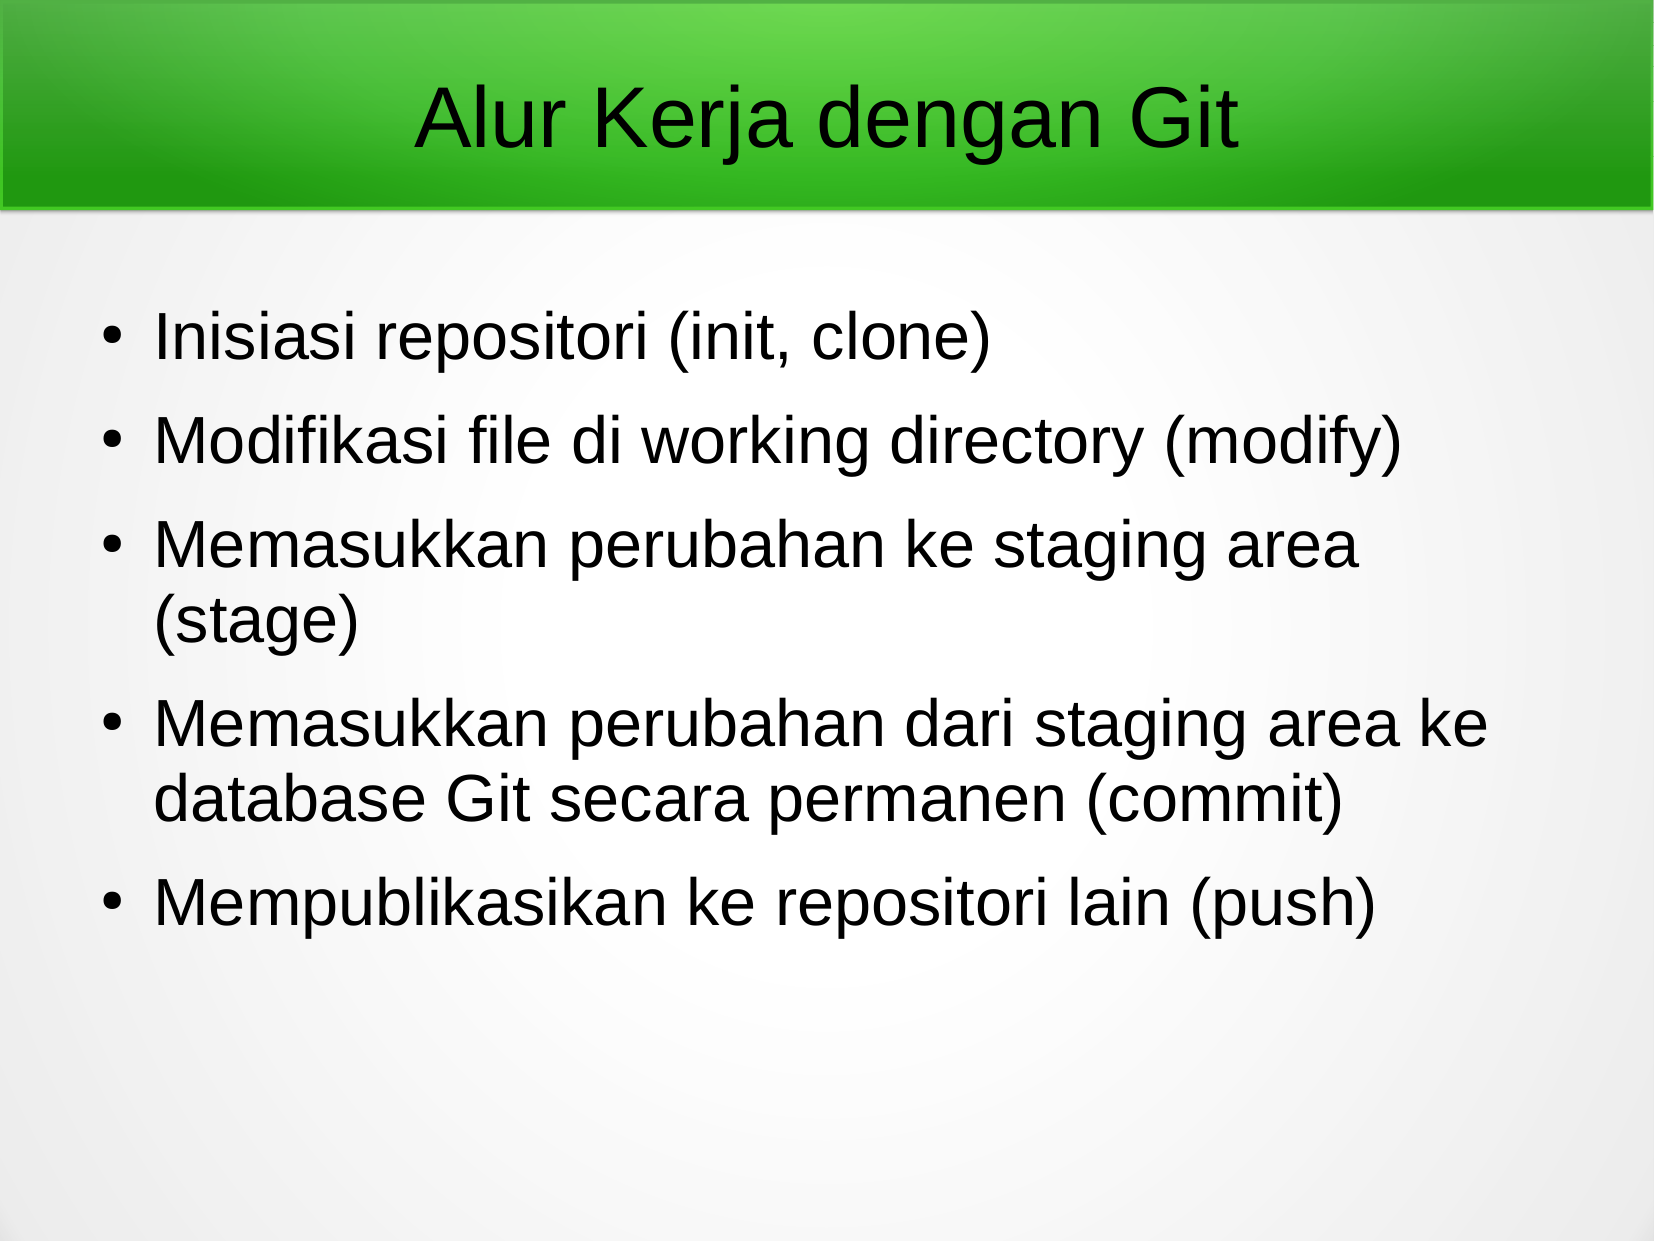

# Alur Kerja dengan Git
Inisiasi repositori (init, clone)
Modifikasi file di working directory (modify)
Memasukkan perubahan ke staging area (stage)
Memasukkan perubahan dari staging area ke database Git secara permanen (commit)
Mempublikasikan ke repositori lain (push)